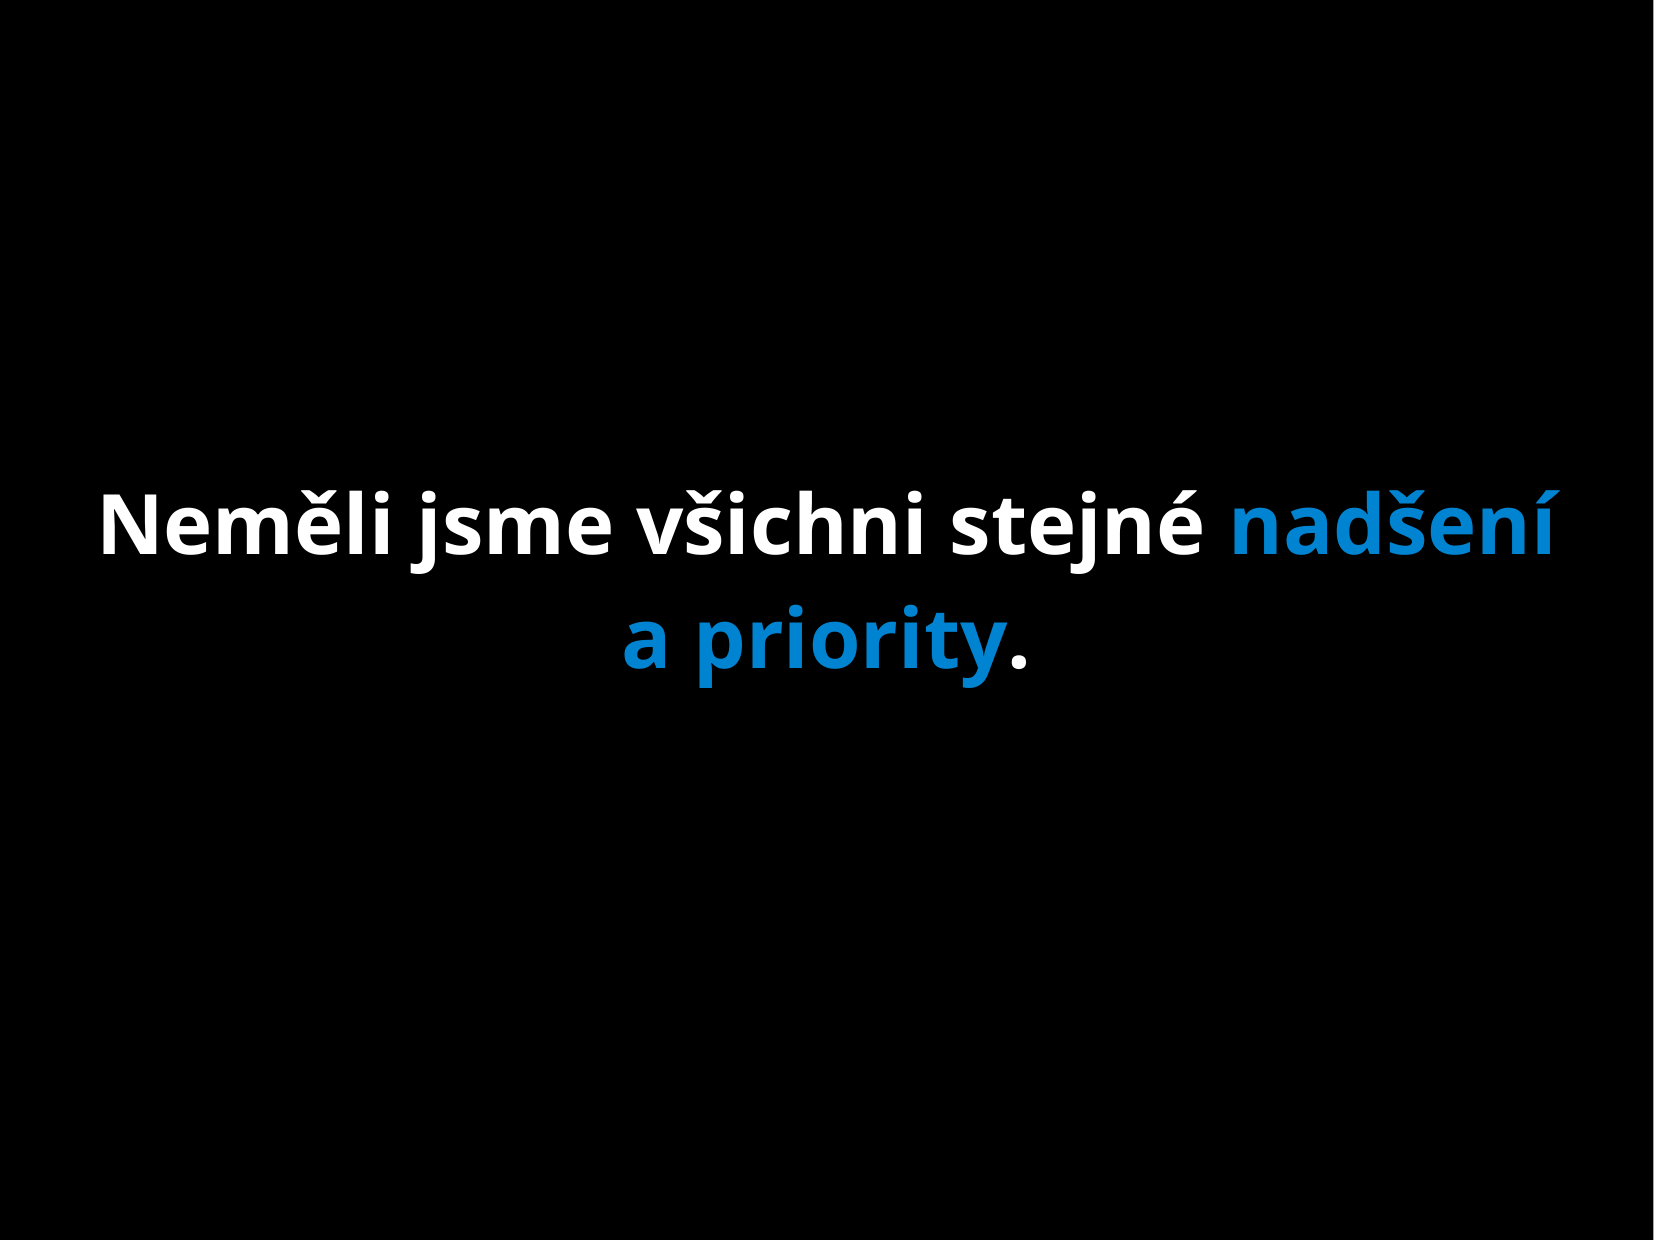

# Neměli jsme všichni stejné nadšení a priority.